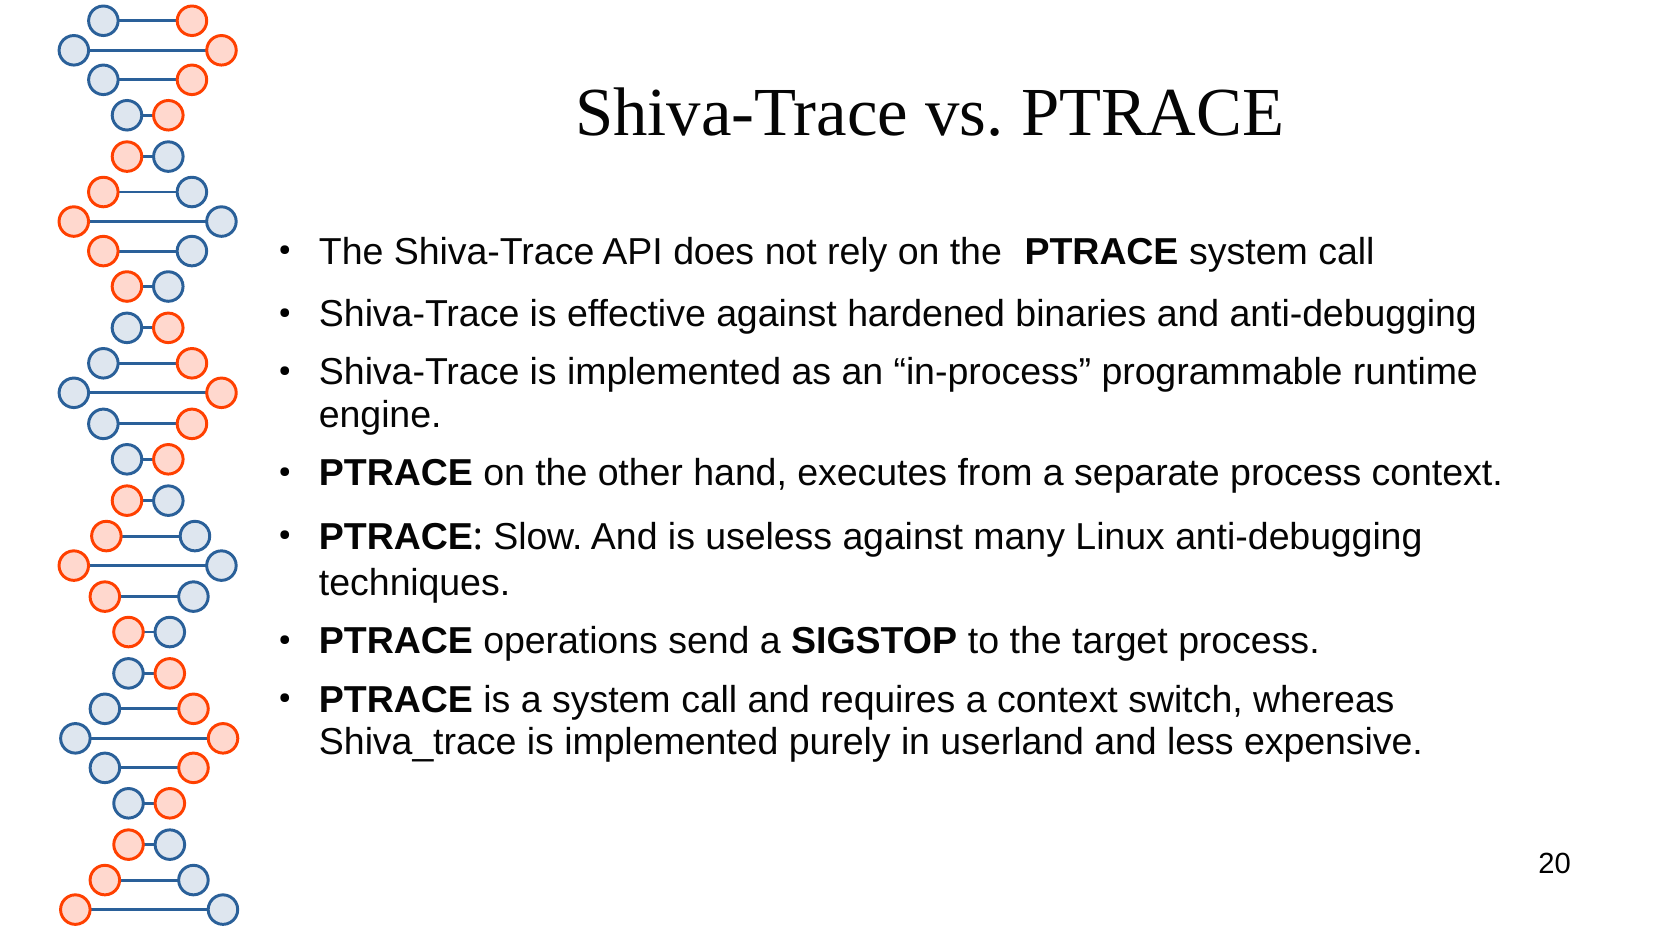

# Shiva-Trace vs. PTRACE
The Shiva-Trace API does not rely on the PTRACE system call
Shiva-Trace is effective against hardened binaries and anti-debugging
Shiva-Trace is implemented as an “in-process” programmable runtime engine.
PTRACE on the other hand, executes from a separate process context.
PTRACE: Slow. And is useless against many Linux anti-debugging techniques.
PTRACE operations send a SIGSTOP to the target process.
PTRACE is a system call and requires a context switch, whereas Shiva_trace is implemented purely in userland and less expensive.
20